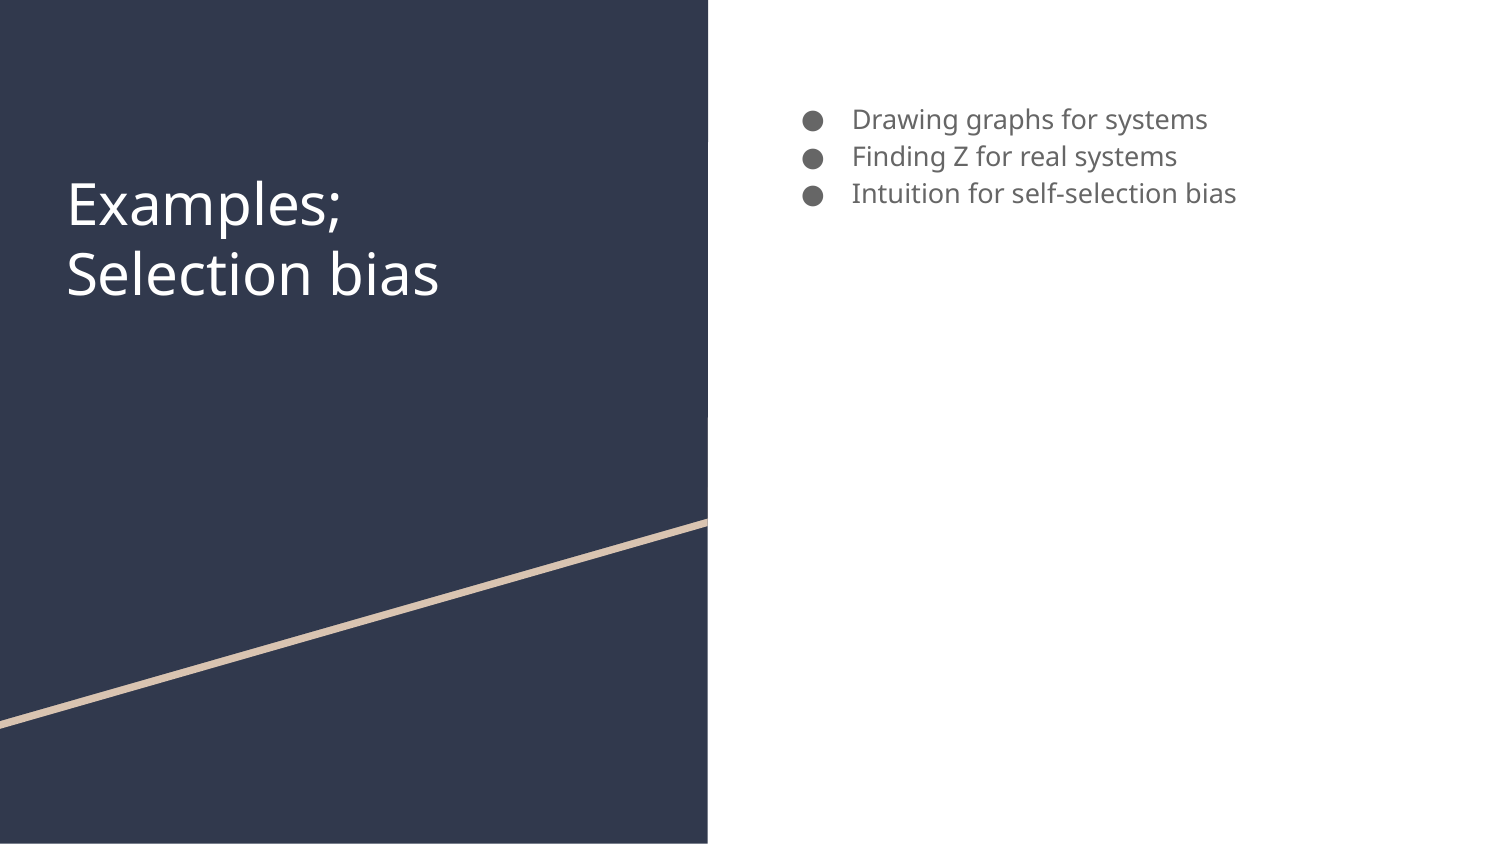

# Examples; Selection bias
Drawing graphs for systems
Finding Z for real systems
Intuition for self-selection bias